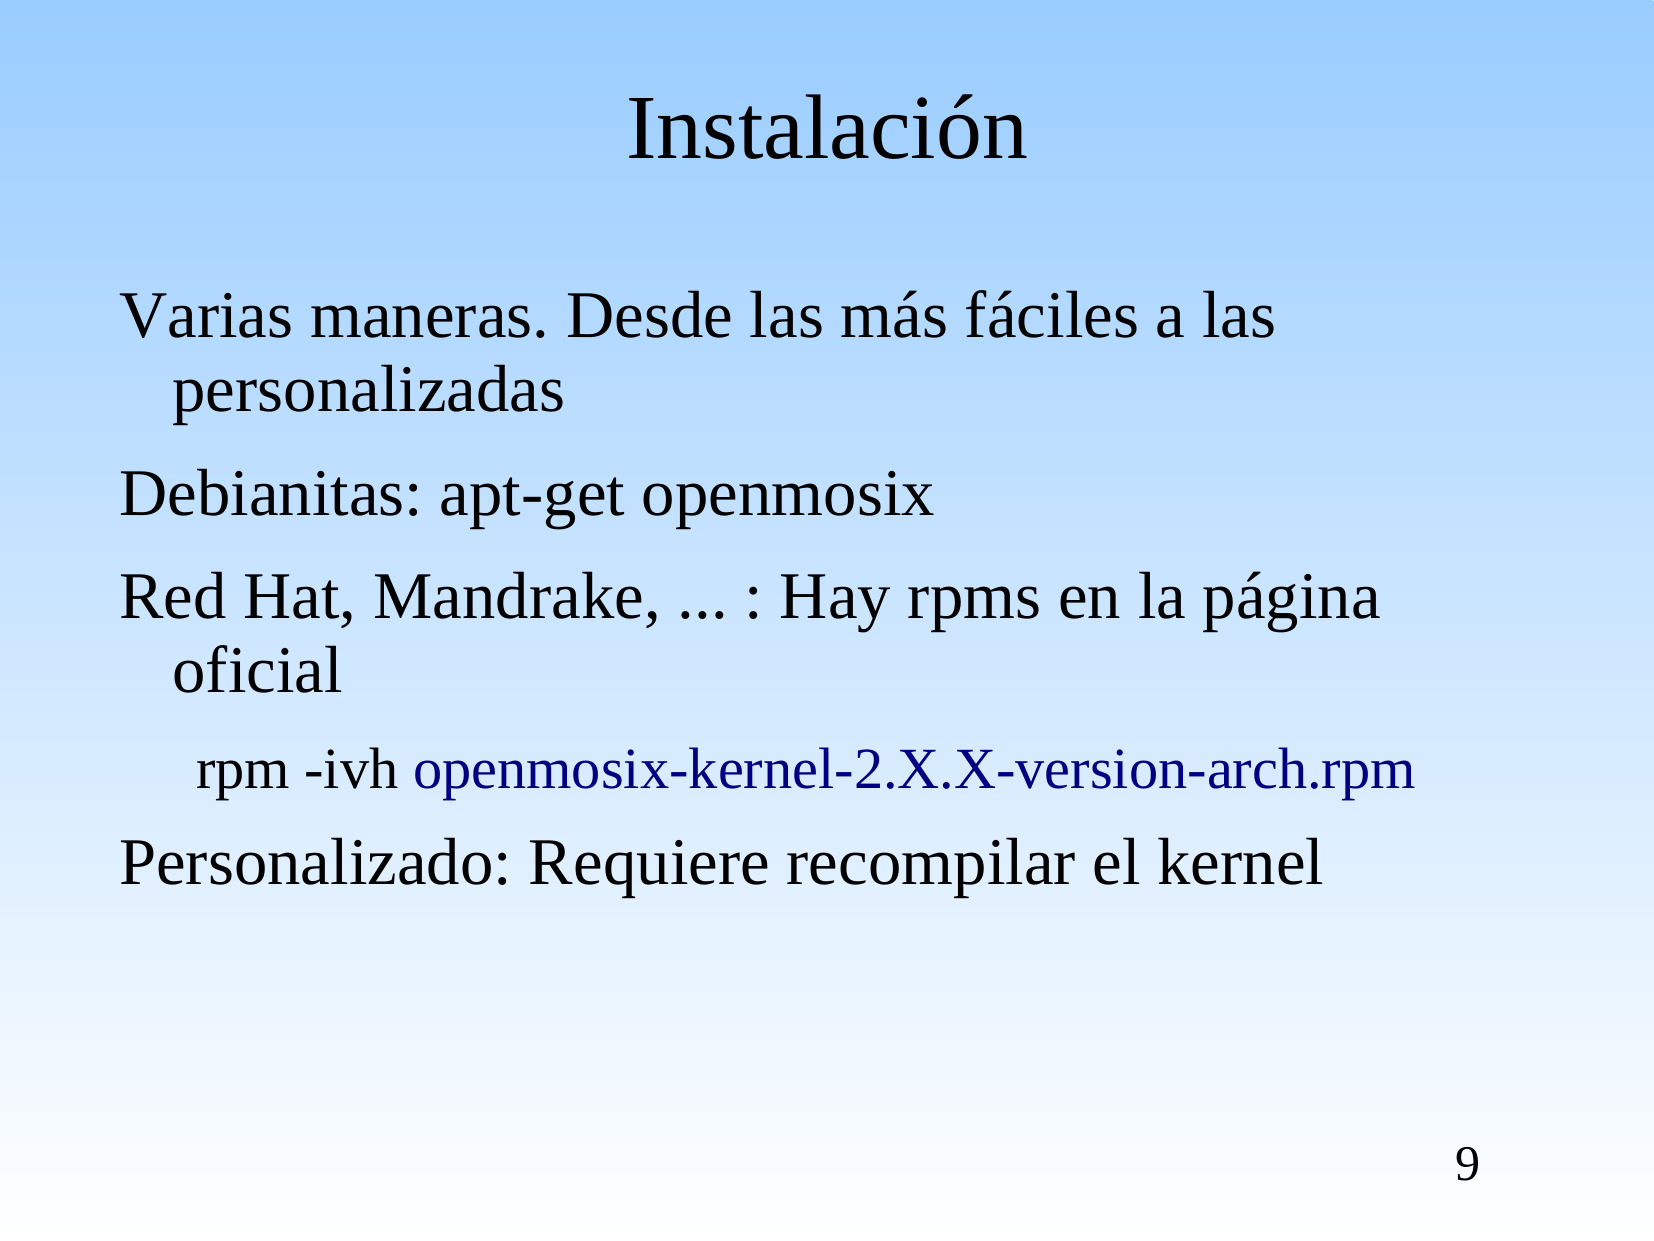

# Instalación
Varias maneras. Desde las más fáciles a las personalizadas
Debianitas: apt-get openmosix
Red Hat, Mandrake, ... : Hay rpms en la página oficial
rpm -ivh openmosix-kernel-2.X.X-version-arch.rpm
Personalizado: Requiere recompilar el kernel